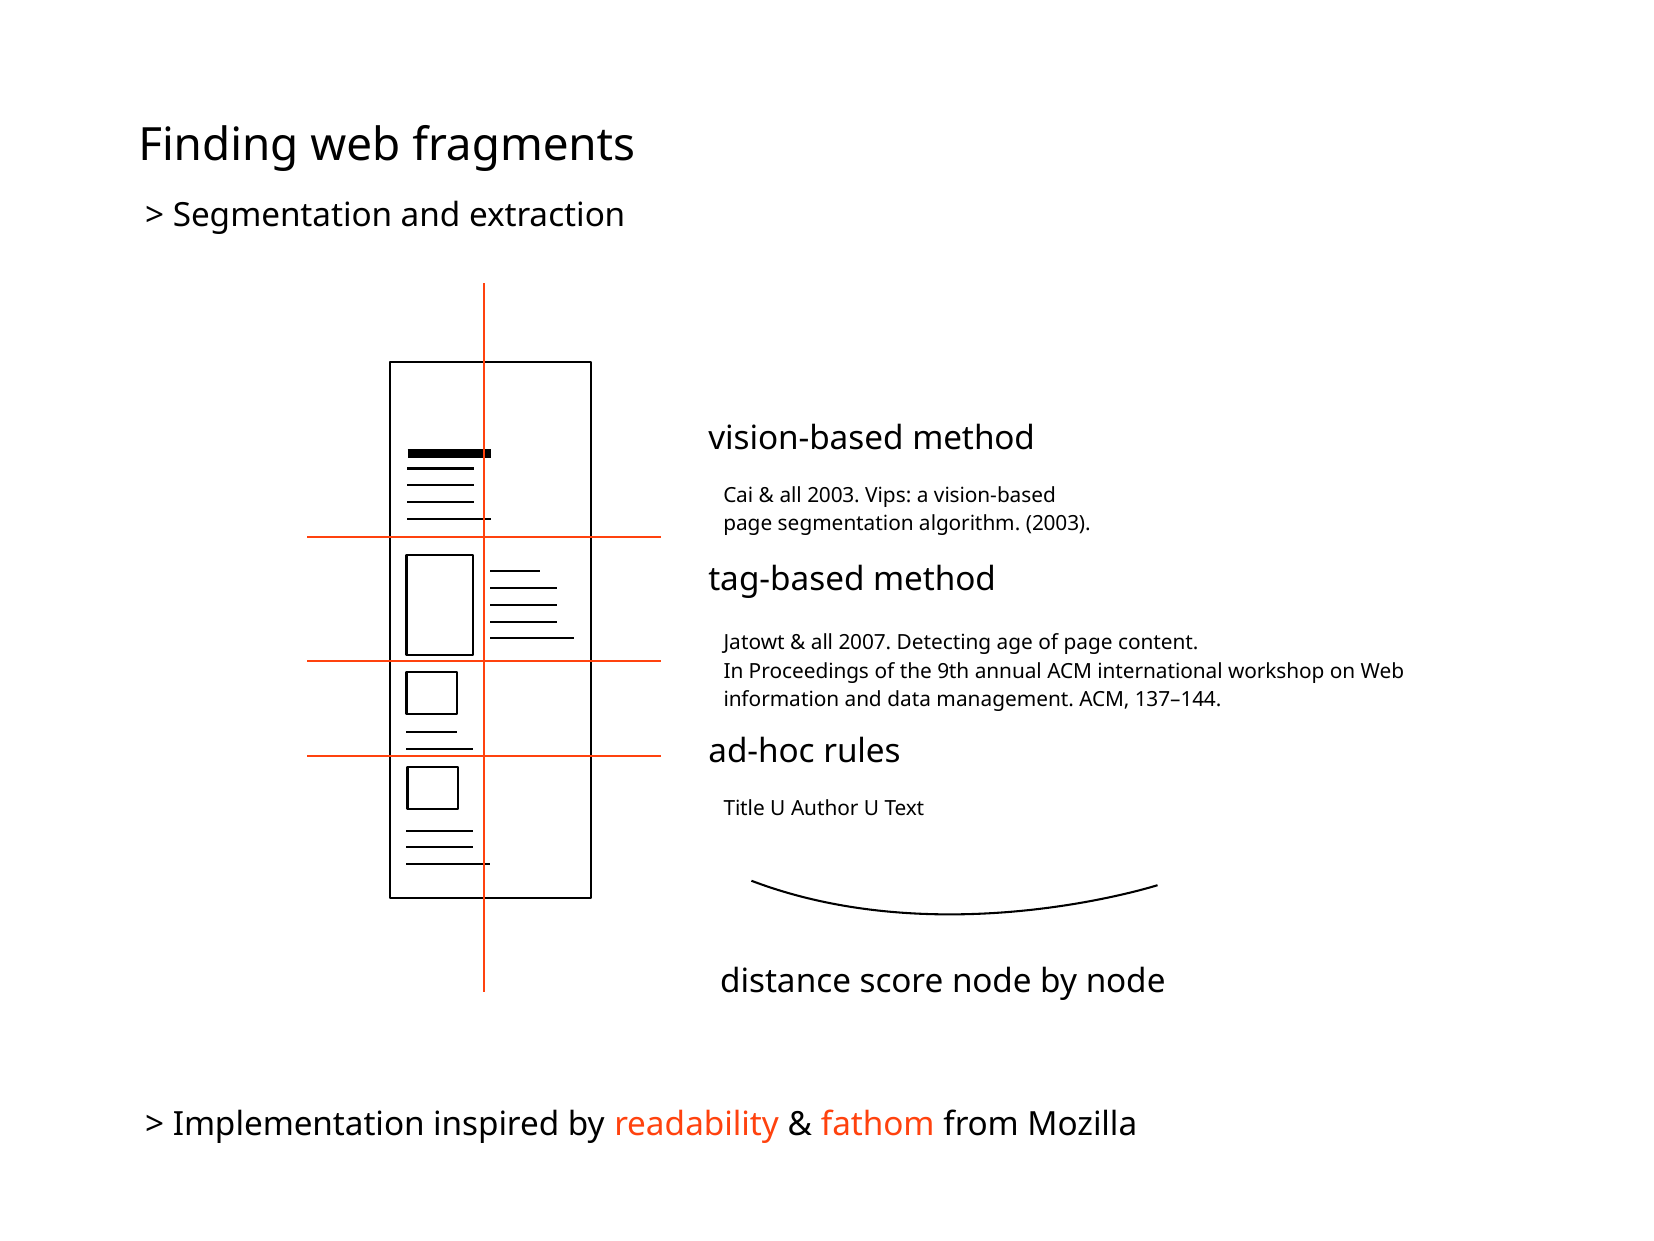

Finding web fragments
> Segmentation and extraction
vision-based method
Cai & all 2003. Vips: a vision-based
page segmentation algorithm. (2003).
tag-based method
Jatowt & all 2007. Detecting age of page content.
In Proceedings of the 9th annual ACM international workshop on Web
information and data management. ACM, 137–144.
ad-hoc rules
Title U Author U Text
distance score node by node
> Implementation inspired by readability & fathom from Mozilla